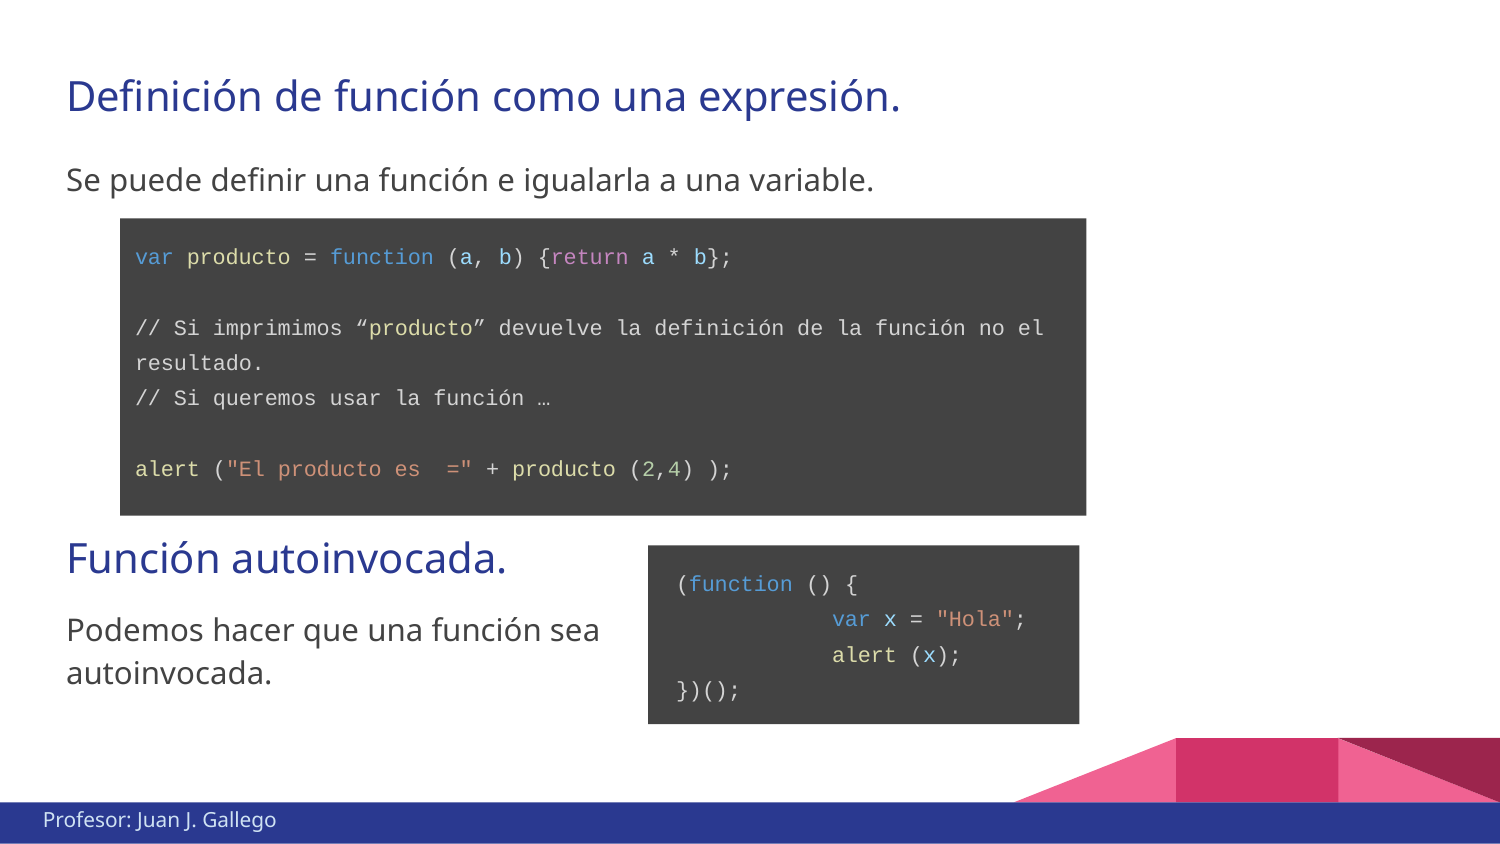

# Definición de función como una expresión.
Se puede definir una función e igualarla a una variable.
var producto = function (a, b) {return a * b};
// Si imprimimos “producto” devuelve la definición de la función no el resultado.
// Si queremos usar la función …
alert ("El producto es =" + producto (2,4) );
Función autoinvocada.
 (function () {
 var x = "Hola";
 alert (x);
 })();
Podemos hacer que una función sea autoinvocada.